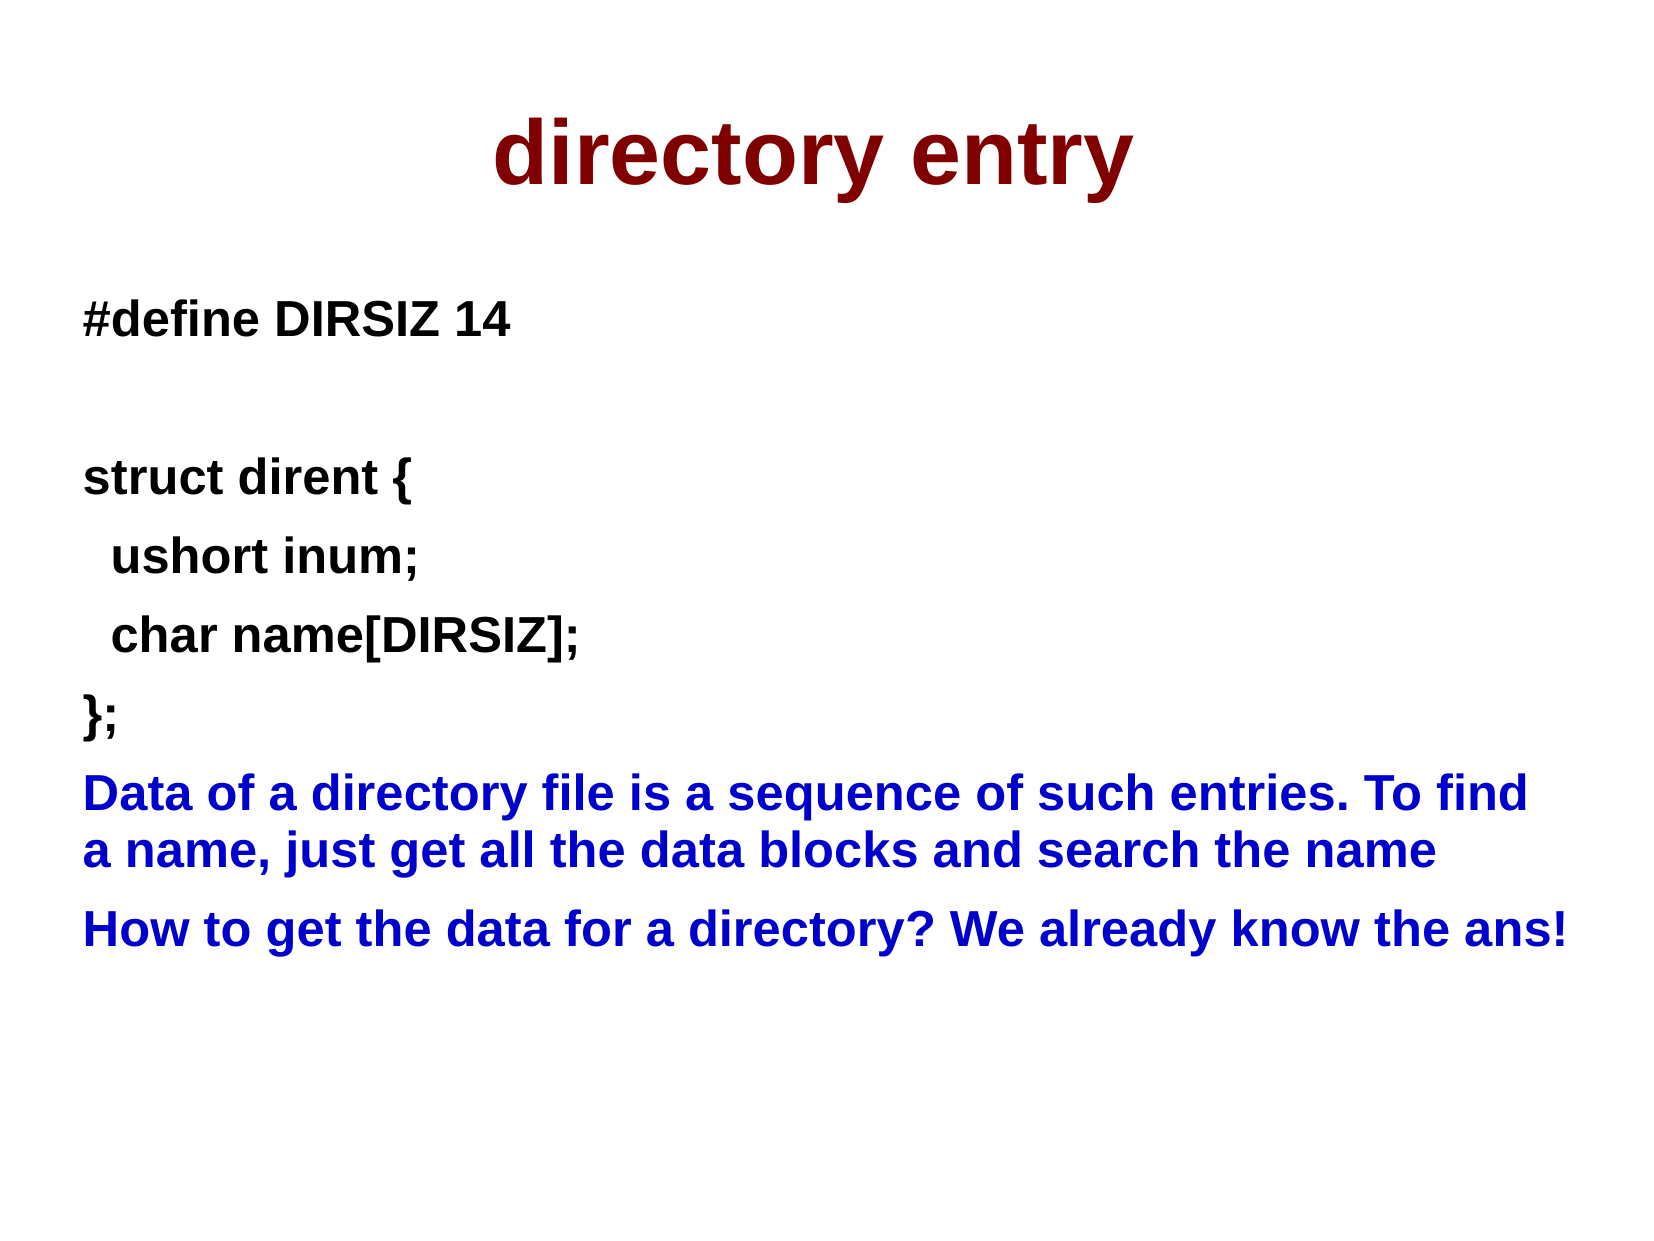

# directory entry
#define DIRSIZ 14
struct dirent {
 ushort inum;
 char name[DIRSIZ];
};
Data of a directory file is a sequence of such entries. To find a name, just get all the data blocks and search the name
How to get the data for a directory? We already know the ans!